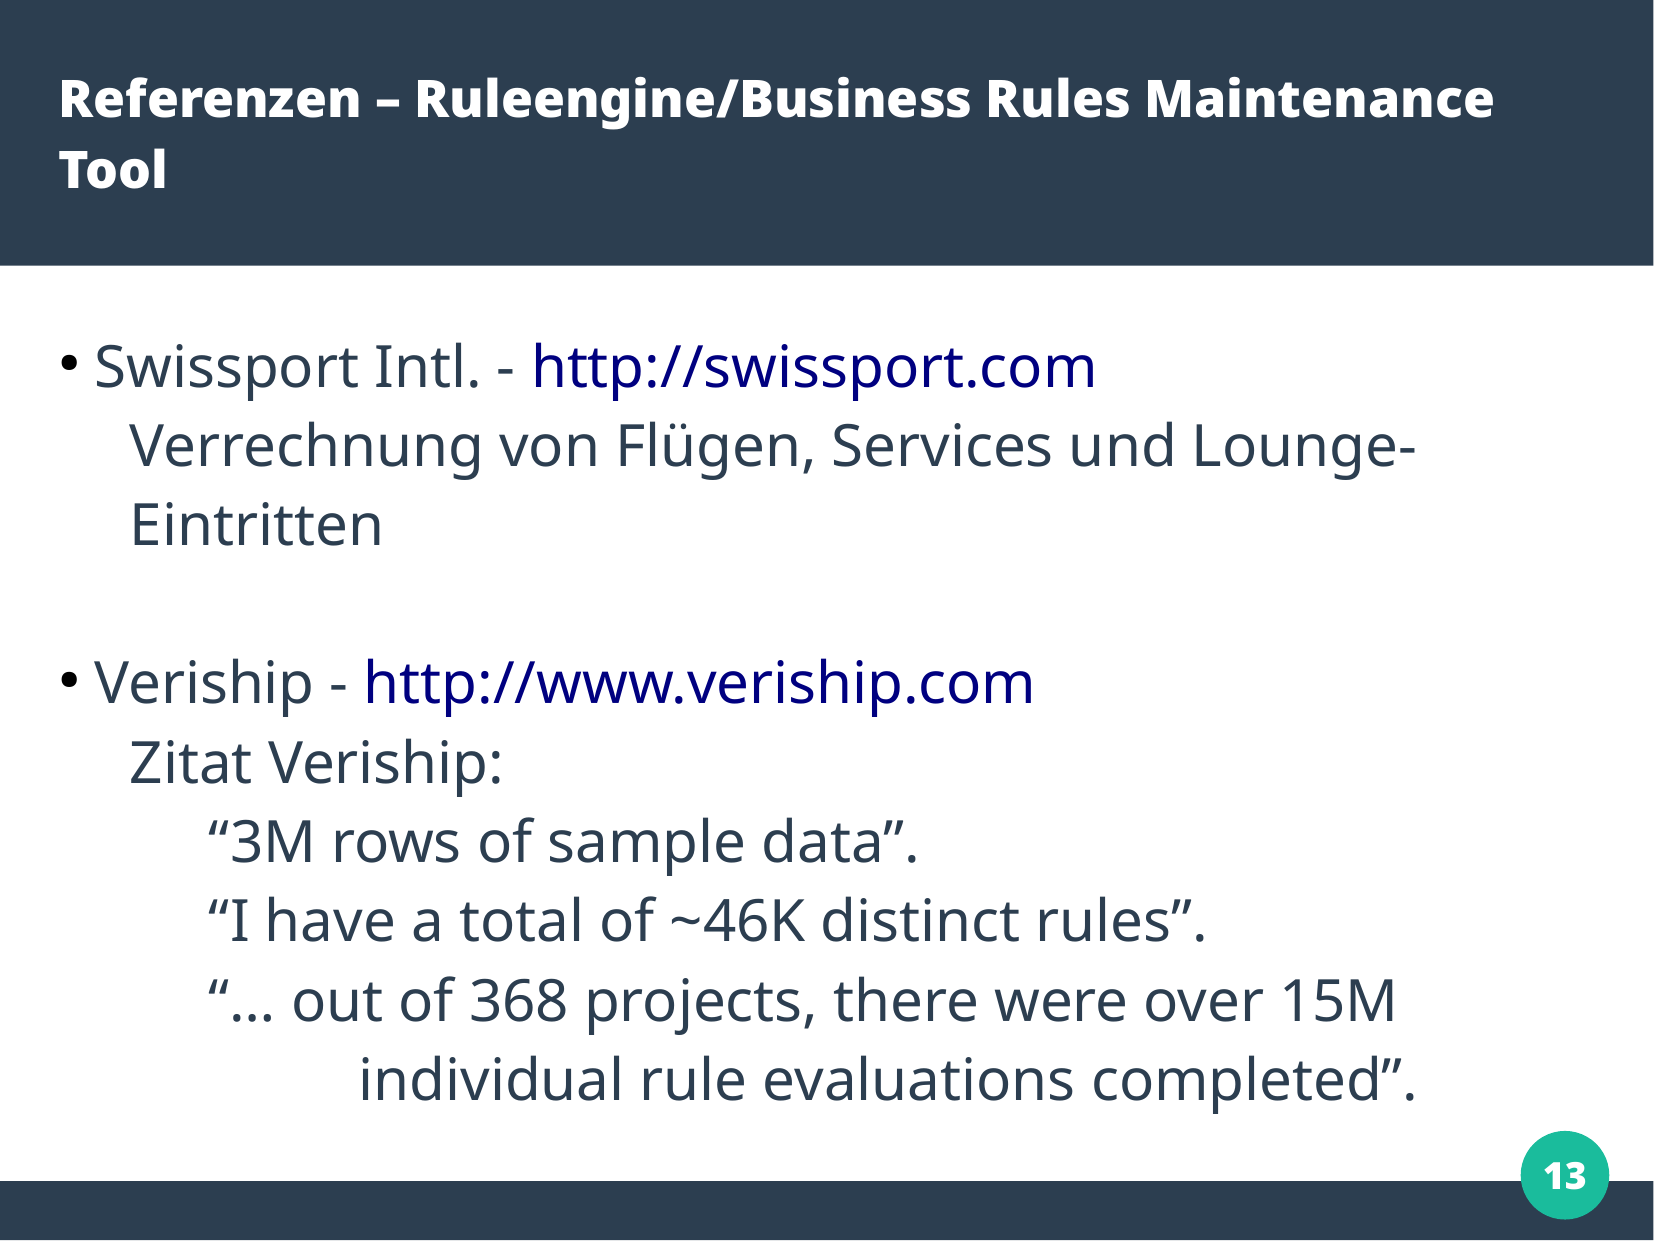

# Referenzen – Ruleengine/Business Rules Maintenance Tool
Swissport Intl. - http://swissport.com
Verrechnung von Flügen, Services und Lounge-Eintritten
Veriship - http://www.veriship.com
Zitat Veriship:
		“3M rows of sample data”.
		“I have a total of ~46K distinct rules”.
		“… out of 368 projects, there were over 15M 						individual rule evaluations completed”.
13